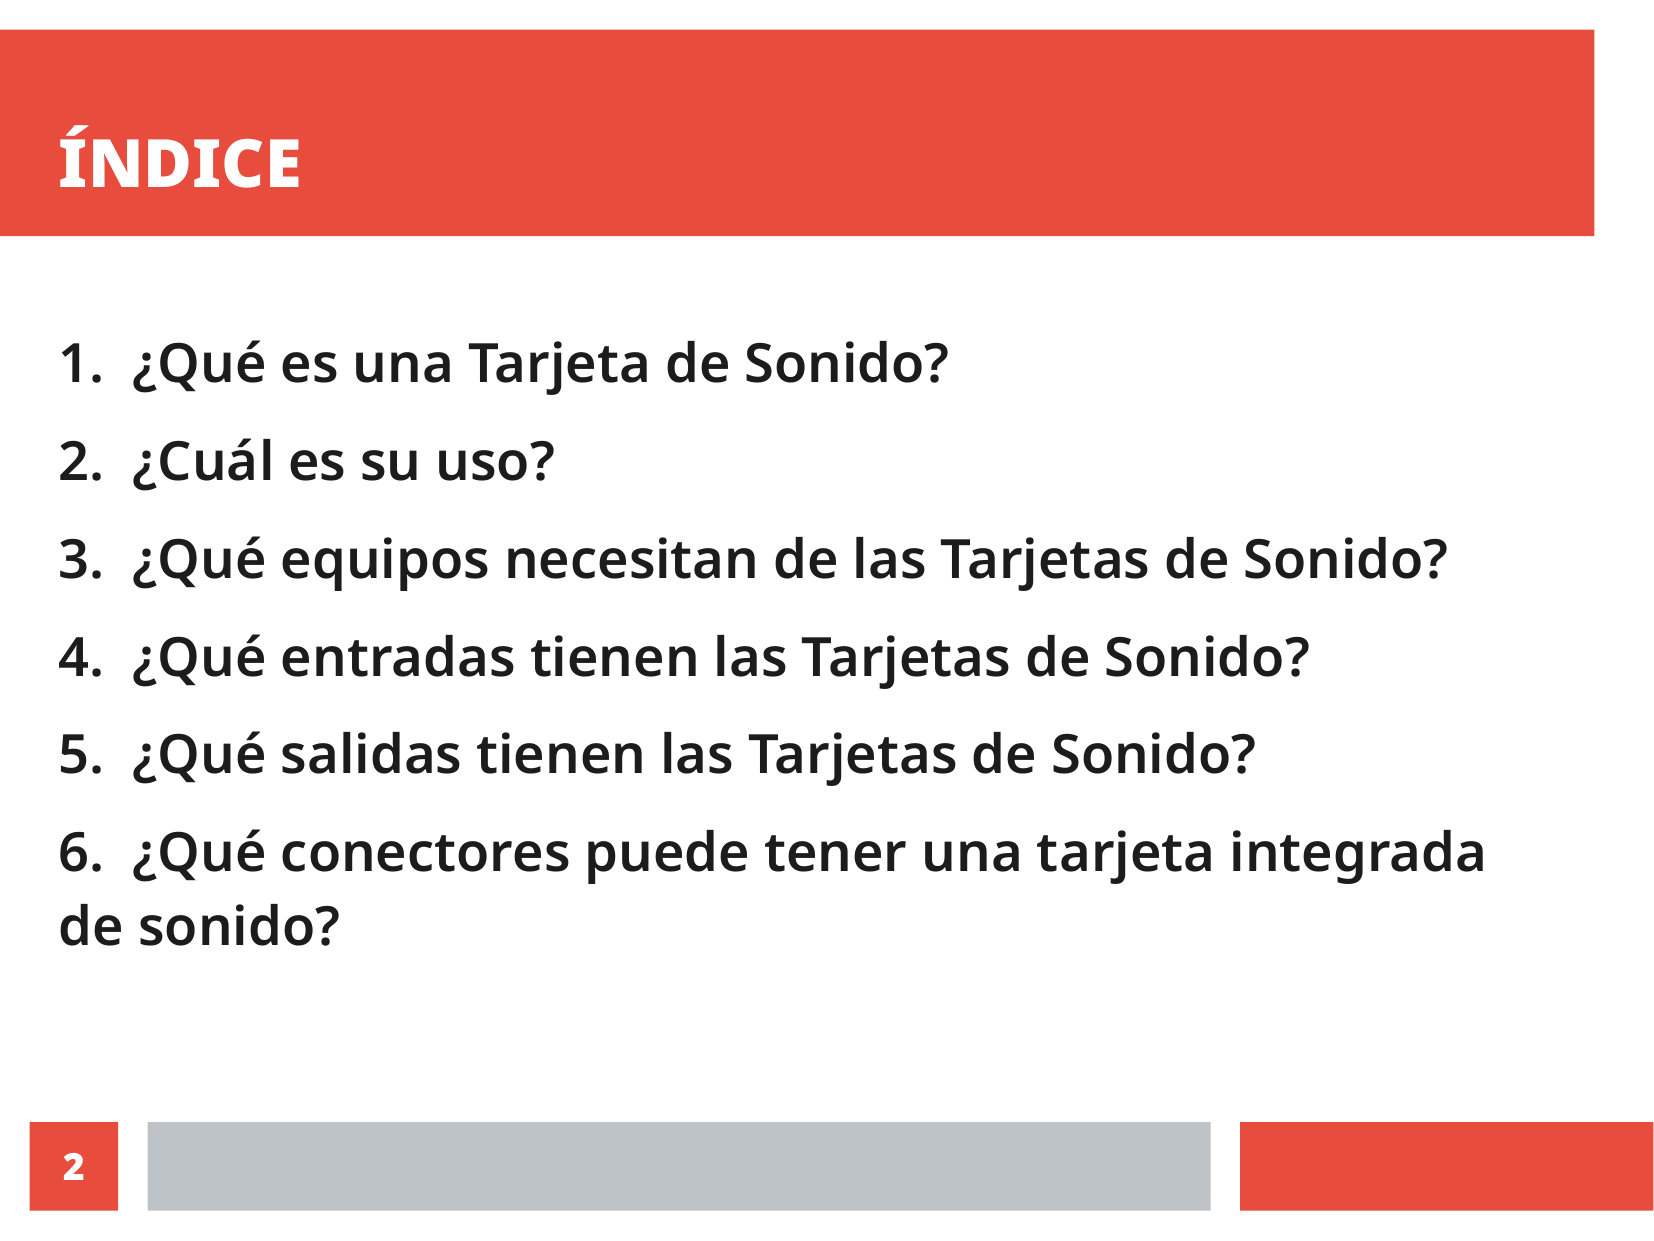

# ÍNDICE
1.	¿Qué es una Tarjeta de Sonido?
2.	¿Cuál es su uso?
3.	¿Qué equipos necesitan de las Tarjetas de Sonido?
4.	¿Qué entradas tienen las Tarjetas de Sonido?
5.	¿Qué salidas tienen las Tarjetas de Sonido?
6.	¿Qué conectores puede tener una tarjeta integrada de sonido?
2